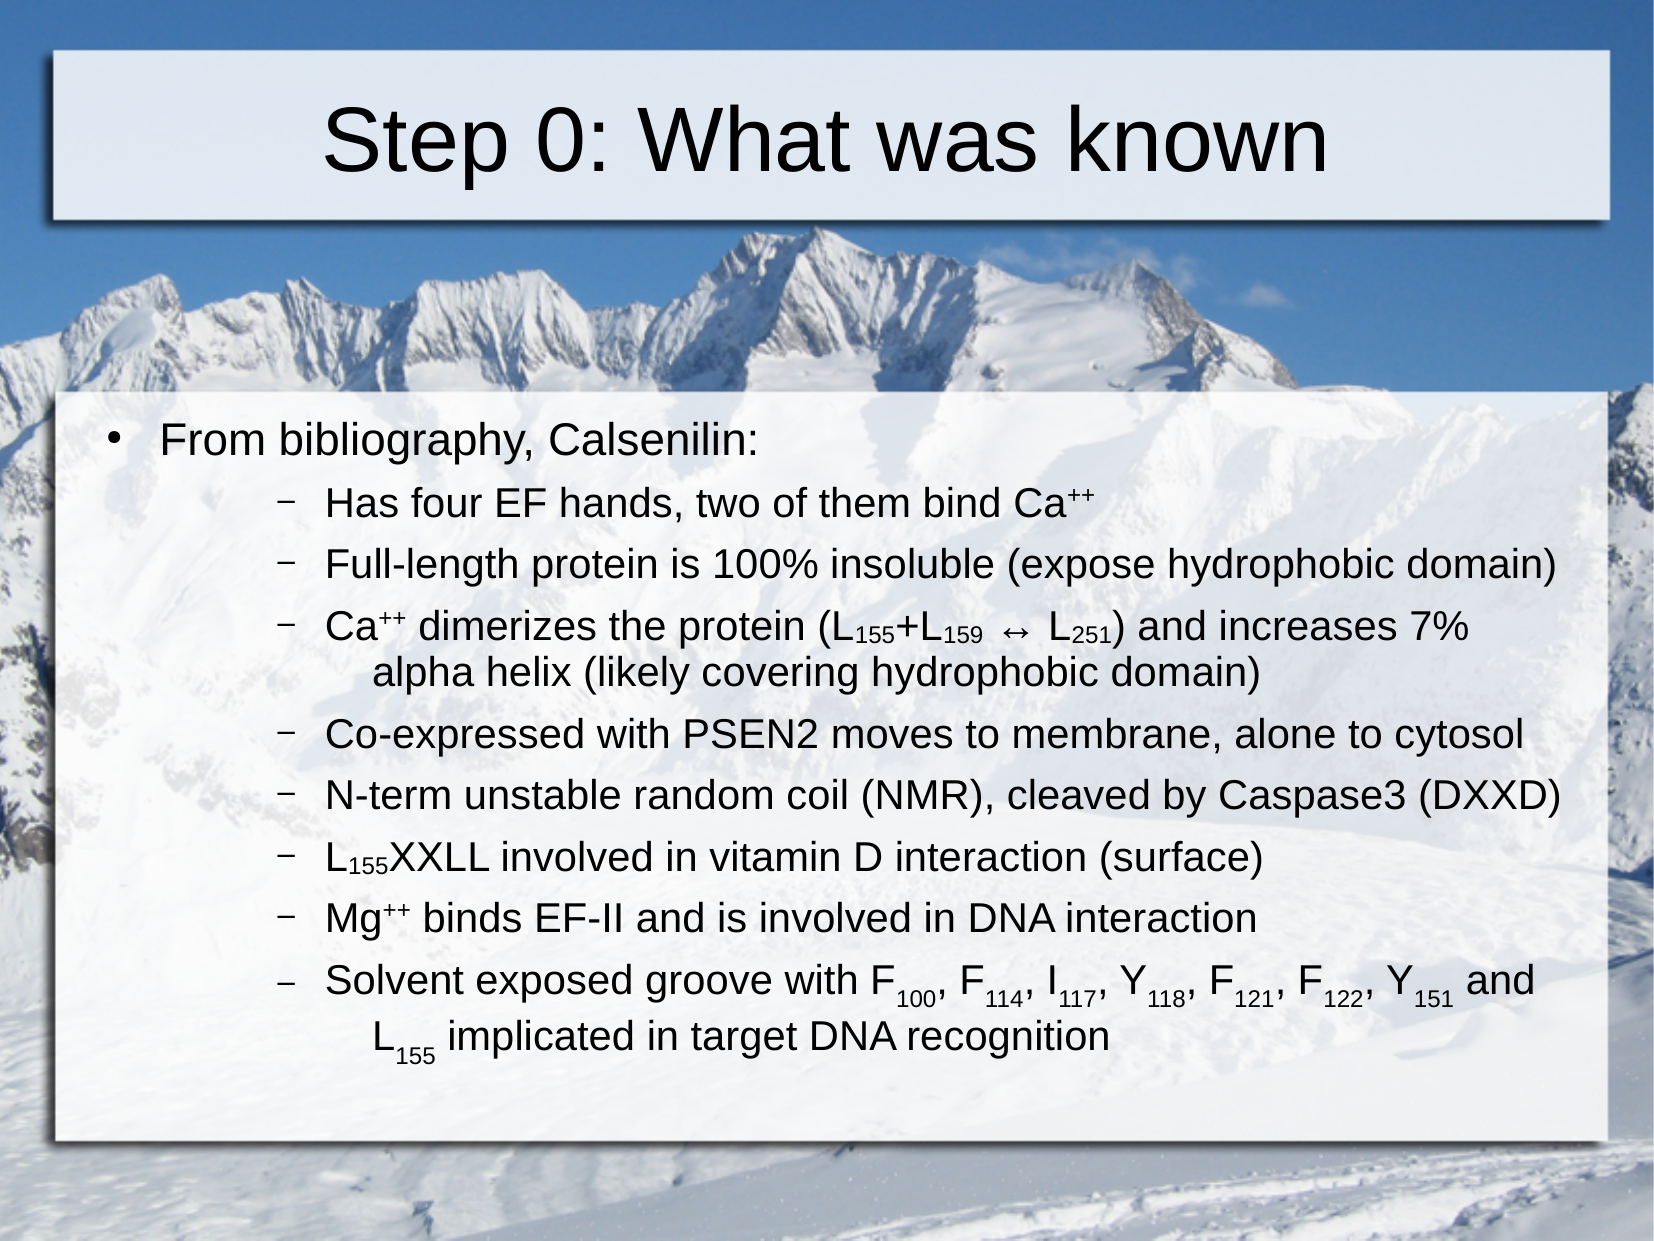

# Step 0: What was known
From bibliography, Calsenilin:
Has four EF hands, two of them bind Ca++
Full-length protein is 100% insoluble (expose hydrophobic domain)
Ca++ dimerizes the protein (L155+L159 ↔ L251) and increases 7% alpha helix (likely covering hydrophobic domain)
Co-expressed with PSEN2 moves to membrane, alone to cytosol
N-term unstable random coil (NMR), cleaved by Caspase3 (DXXD)
L155XXLL involved in vitamin D interaction (surface)
Mg++ binds EF-II and is involved in DNA interaction
Solvent exposed groove with F100, F114, I117, Y118, F121, F122, Y151 and L155 implicated in target DNA recognition